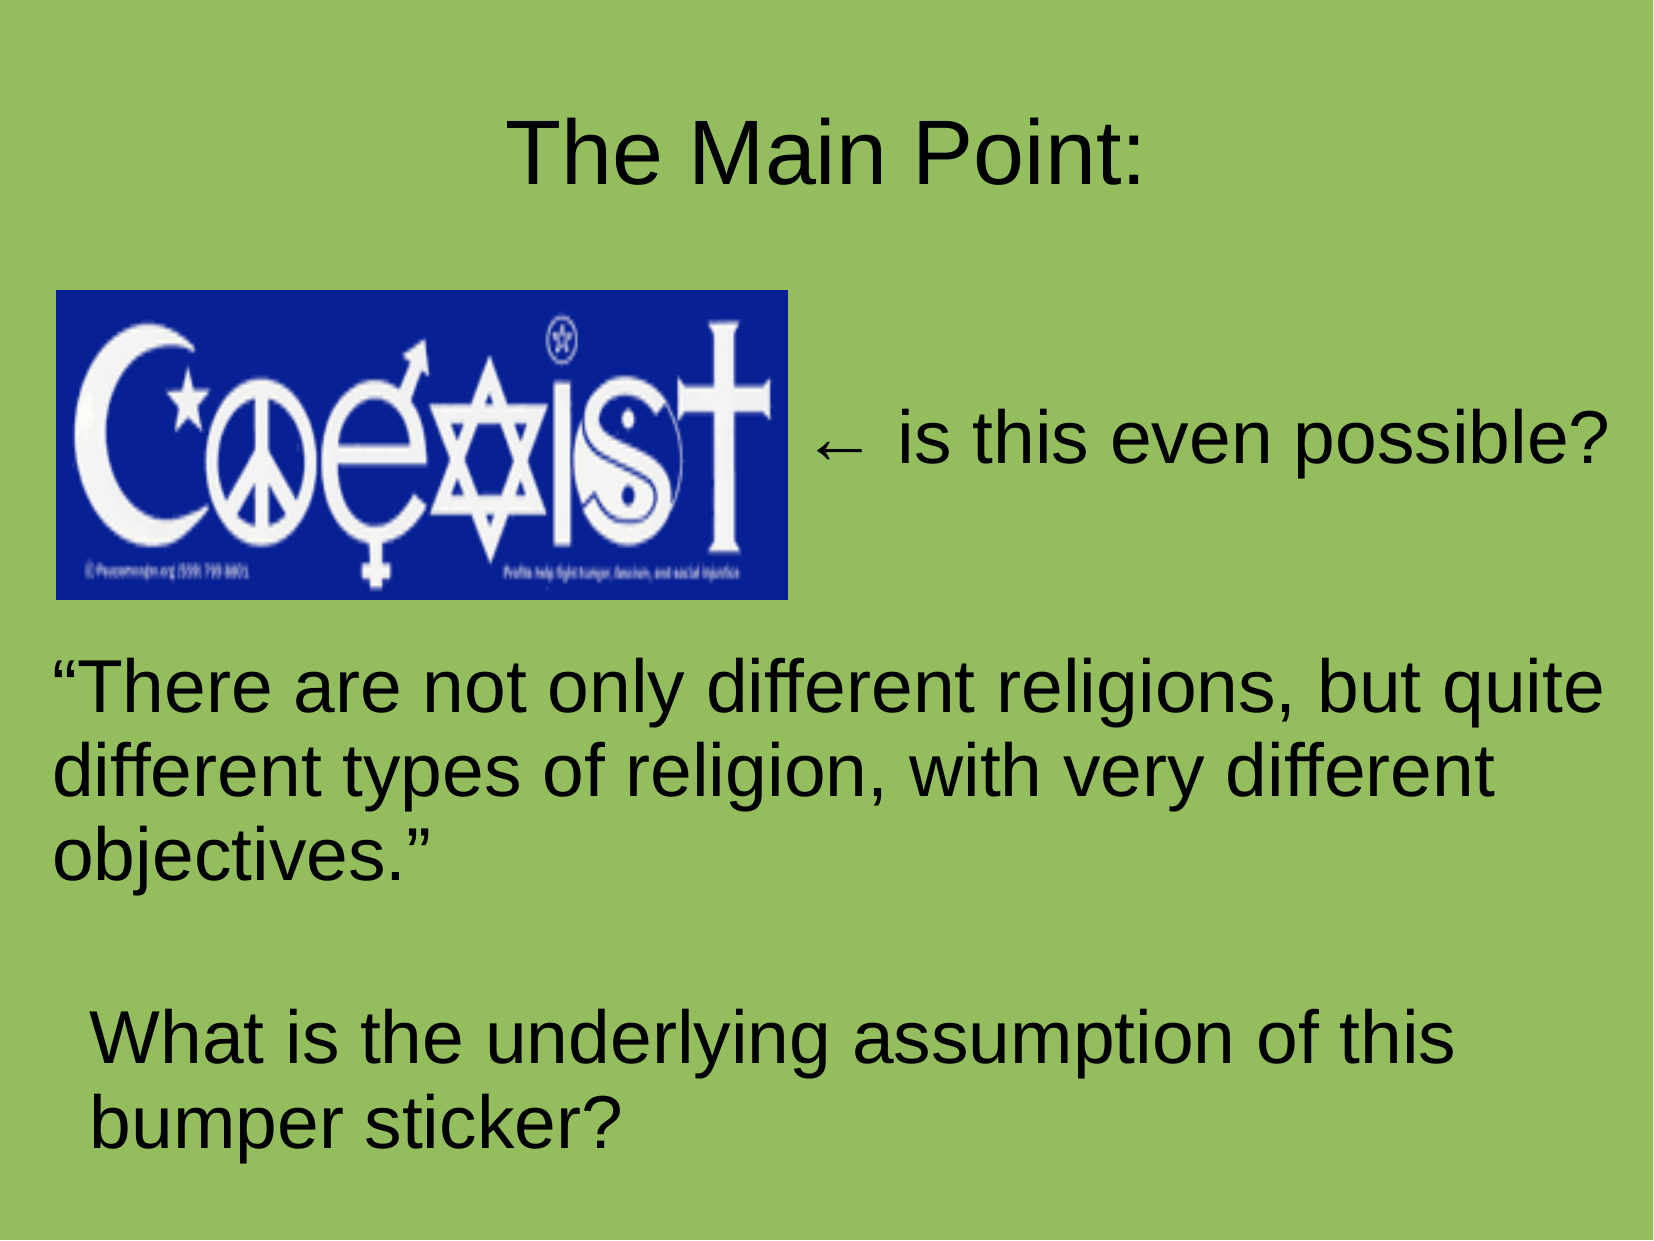

# The Main Point:
← is this even possible?
“There are not only different religions, but quite different types of religion, with very different objectives.”
What is the underlying assumption of this
bumper sticker?